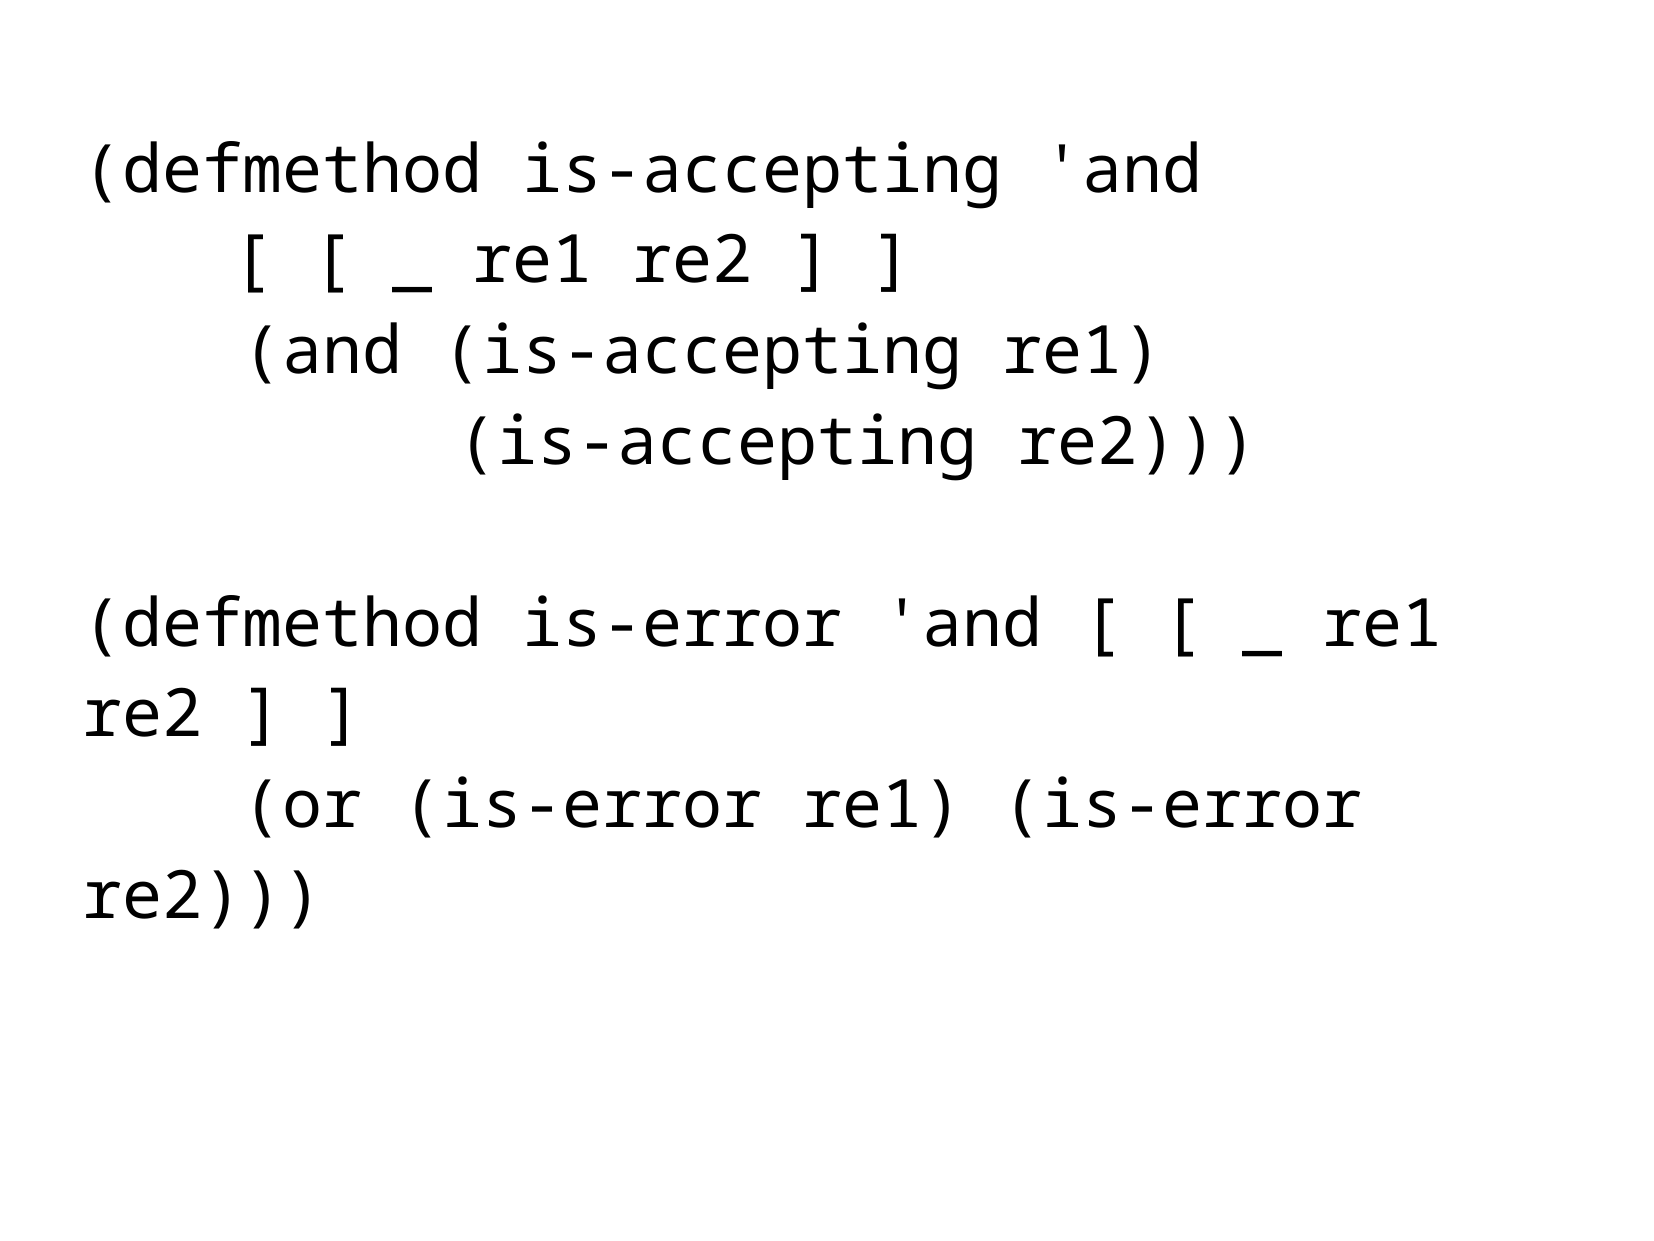

# (defmethod is-accepting 'and
		[ [ _ re1 re2 ] ]
 (and (is-accepting re1)
					(is-accepting re2)))
(defmethod is-error 'and [ [ _ re1 re2 ] ]
 (or (is-error re1) (is-error re2)))